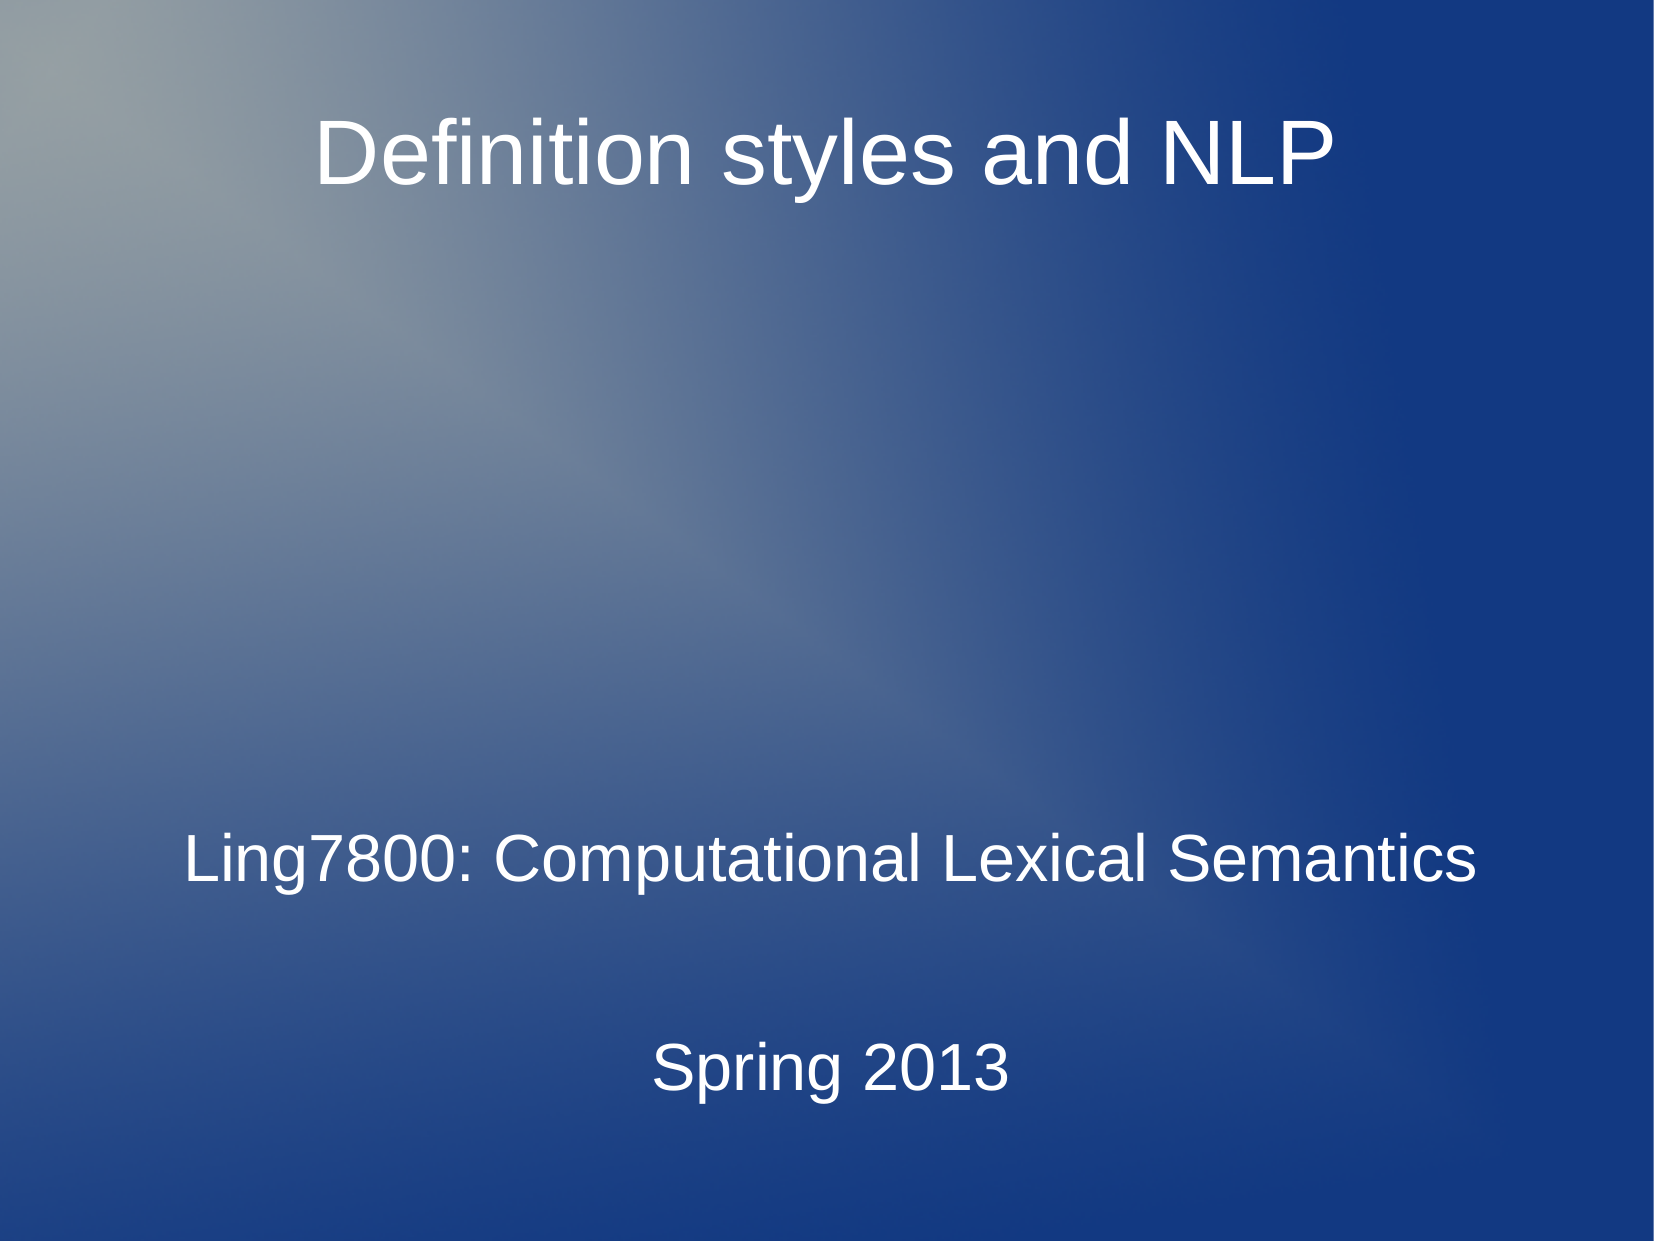

# Definition styles and NLP
Ling7800: Computational Lexical Semantics
Spring 2013